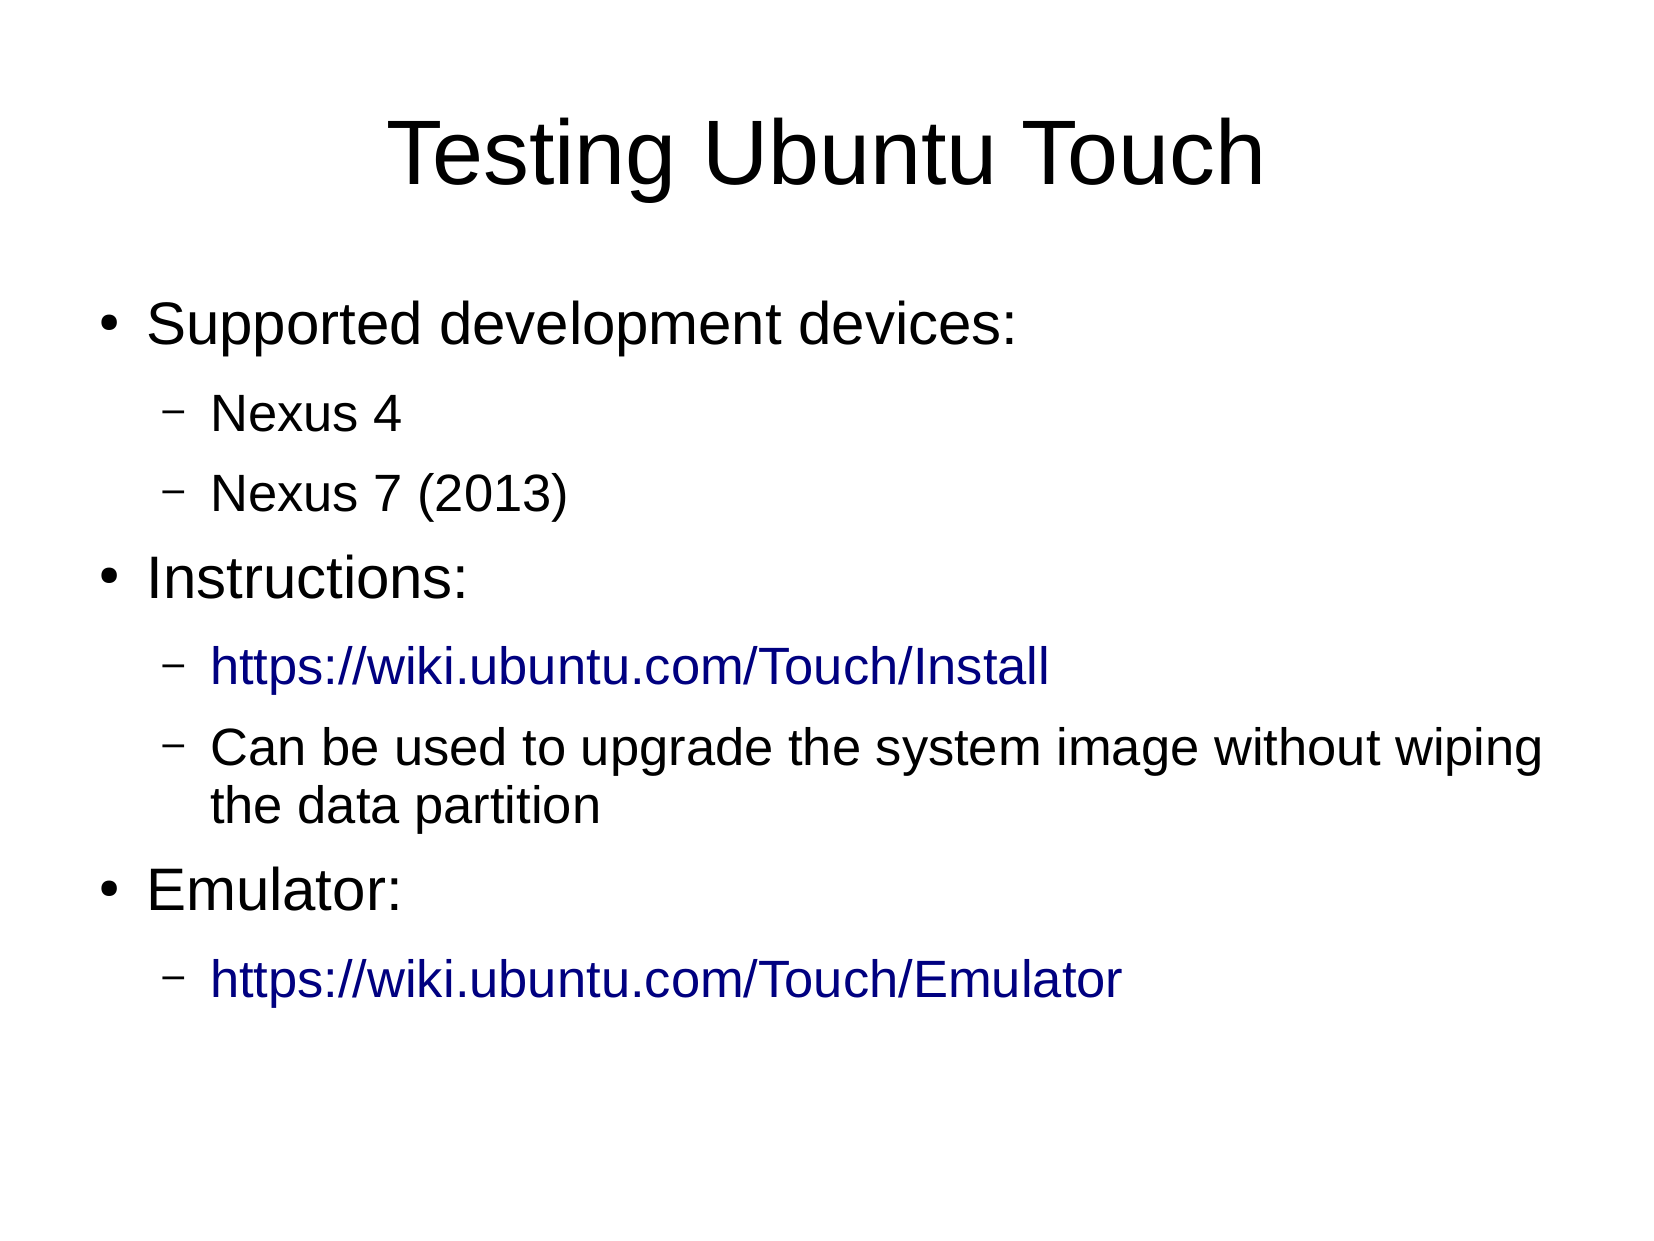

# Testing Ubuntu Touch
Supported development devices:
Nexus 4
Nexus 7 (2013)
Instructions:
https://wiki.ubuntu.com/Touch/Install
Can be used to upgrade the system image without wiping the data partition
Emulator:
https://wiki.ubuntu.com/Touch/Emulator